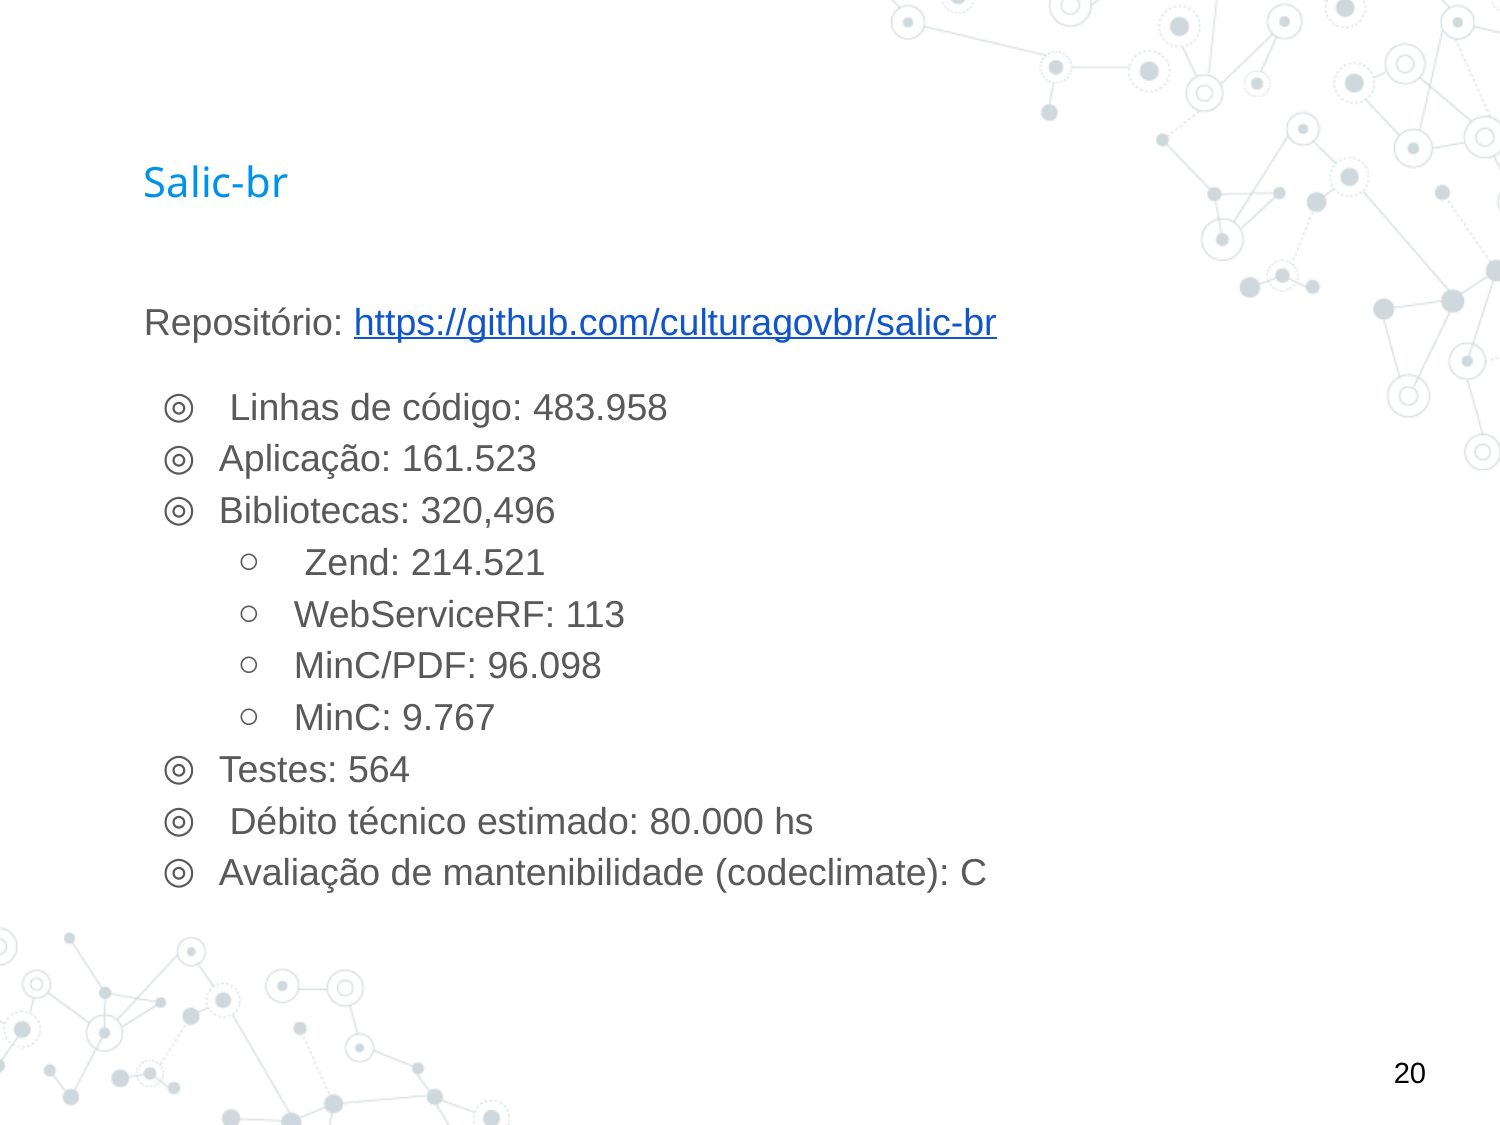

# Salic-br
Repositório: https://github.com/culturagovbr/salic-br
 Linhas de código: 483.958
Aplicação: 161.523
Bibliotecas: 320,496
 Zend: 214.521
WebServiceRF: 113
MinC/PDF: 96.098
MinC: 9.767
Testes: 564
 Débito técnico estimado: 80.000 hs
Avaliação de mantenibilidade (codeclimate): C